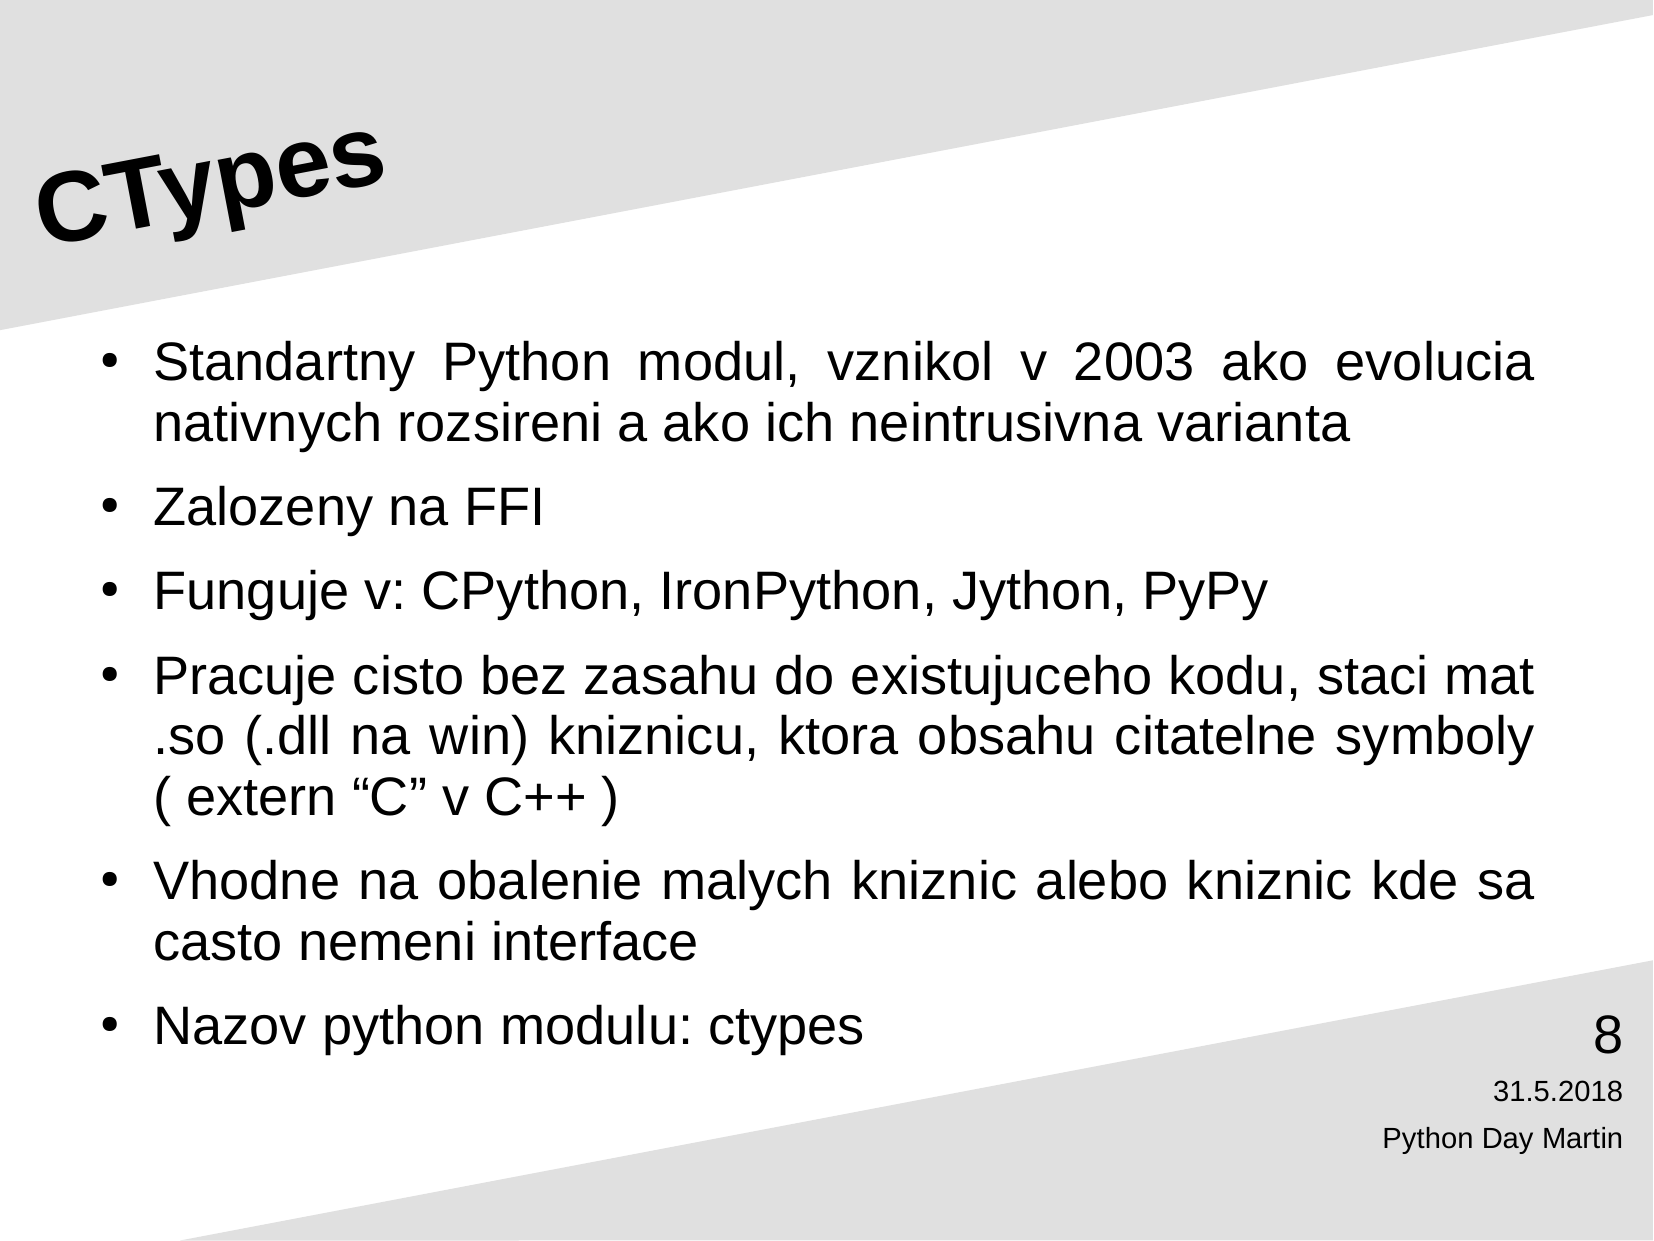

# CTypes
Standartny Python modul, vznikol v 2003 ako evolucia nativnych rozsireni a ako ich neintrusivna varianta
Zalozeny na FFI
Funguje v: CPython, IronPython, Jython, PyPy
Pracuje cisto bez zasahu do existujuceho kodu, staci mat .so (.dll na win) kniznicu, ktora obsahu citatelne symboly ( extern “C” v C++ )
Vhodne na obalenie malych kniznic alebo kniznic kde sa casto nemeni interface
Nazov python modulu: ctypes
8
Your footer here.